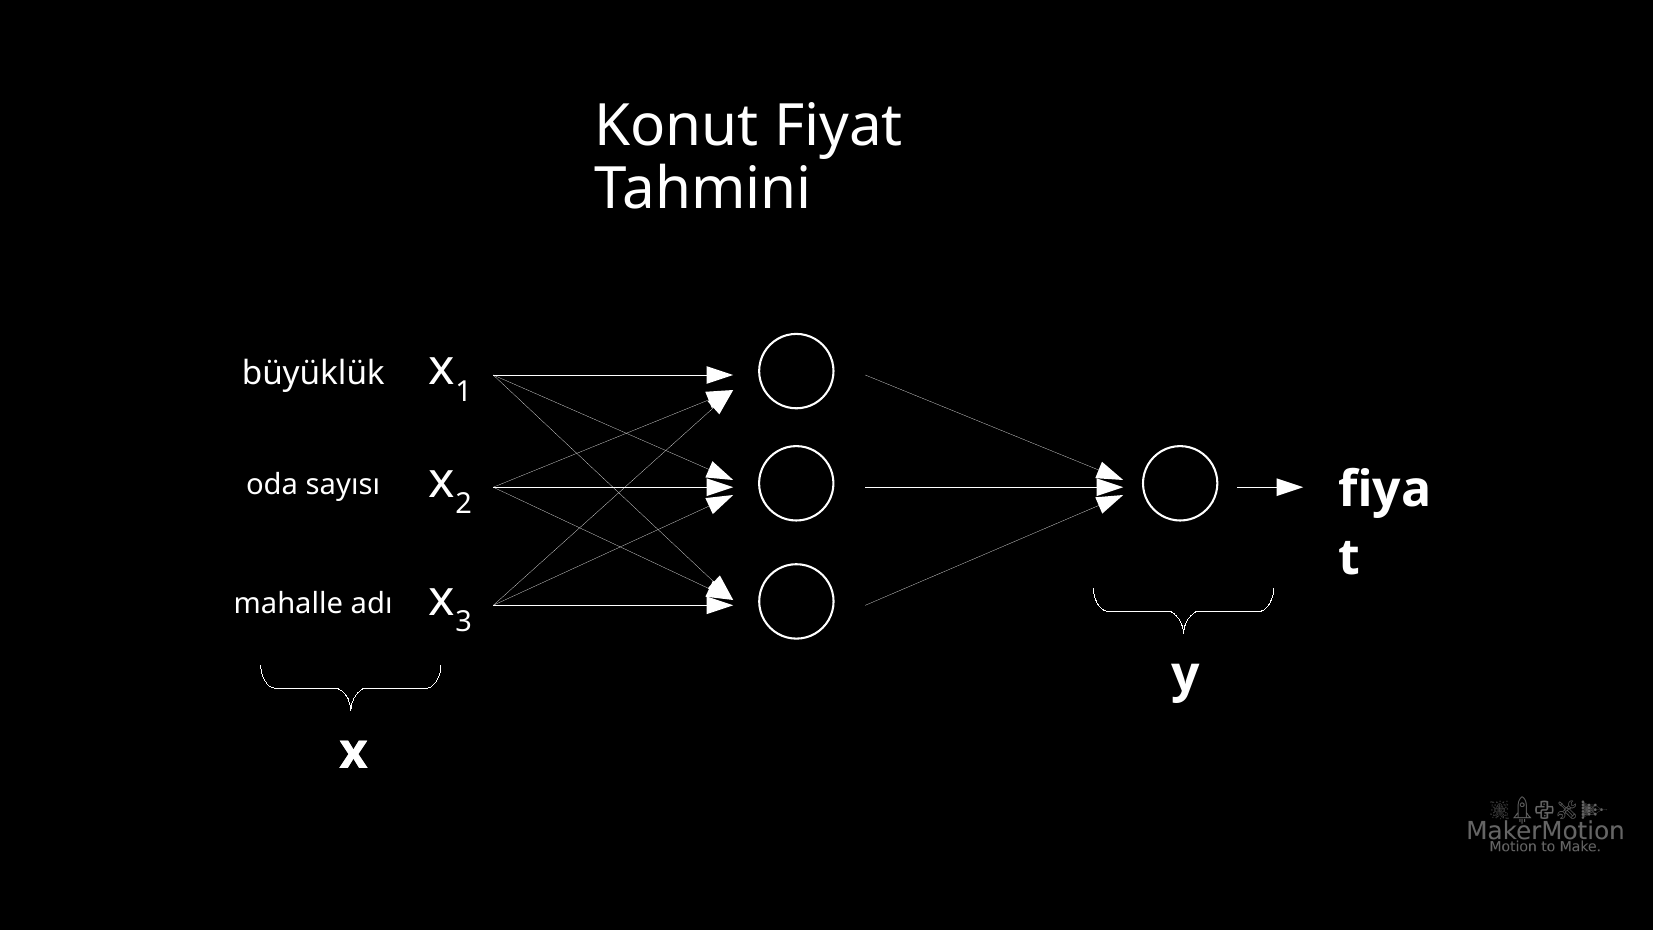

# Konut Fiyat Tahmini
x1
büyüklük
x2
fiyat
oda sayısı
x3
mahalle adı
y
x
x